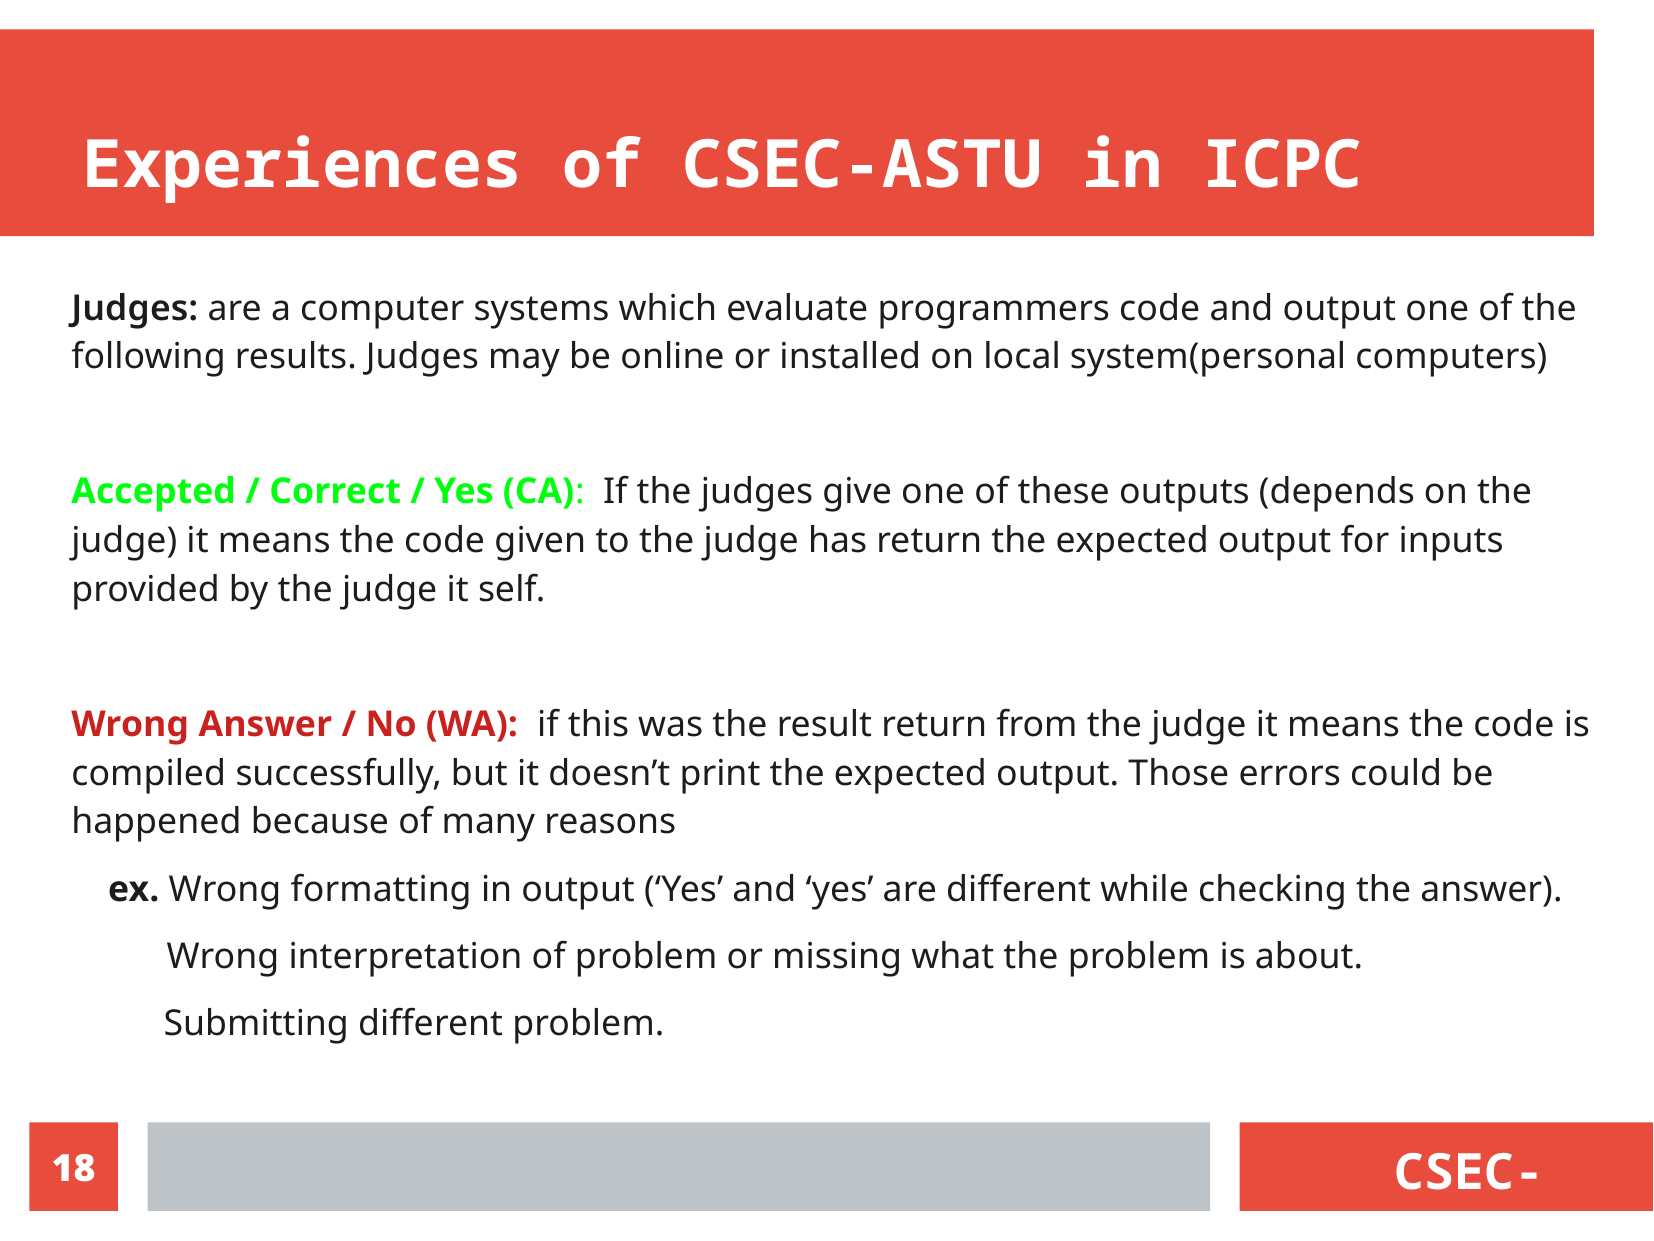

# Experiences of CSEC-ASTU in ICPC
Judges: are a computer systems which evaluate programmers code and output one of the following results. Judges may be online or installed on local system(personal computers)
Accepted / Correct / Yes (CA): If the judges give one of these outputs (depends on the judge) it means the code given to the judge has return the expected output for inputs provided by the judge it self.
Wrong Answer / No (WA): if this was the result return from the judge it means the code is compiled successfully, but it doesn’t print the expected output. Those errors could be happened because of many reasons
ex. Wrong formatting in output (‘Yes’ and ‘yes’ are different while checking the answer).
 	Wrong interpretation of problem or missing what the problem is about.
 Submitting different problem.
18
CSEC-ASTU